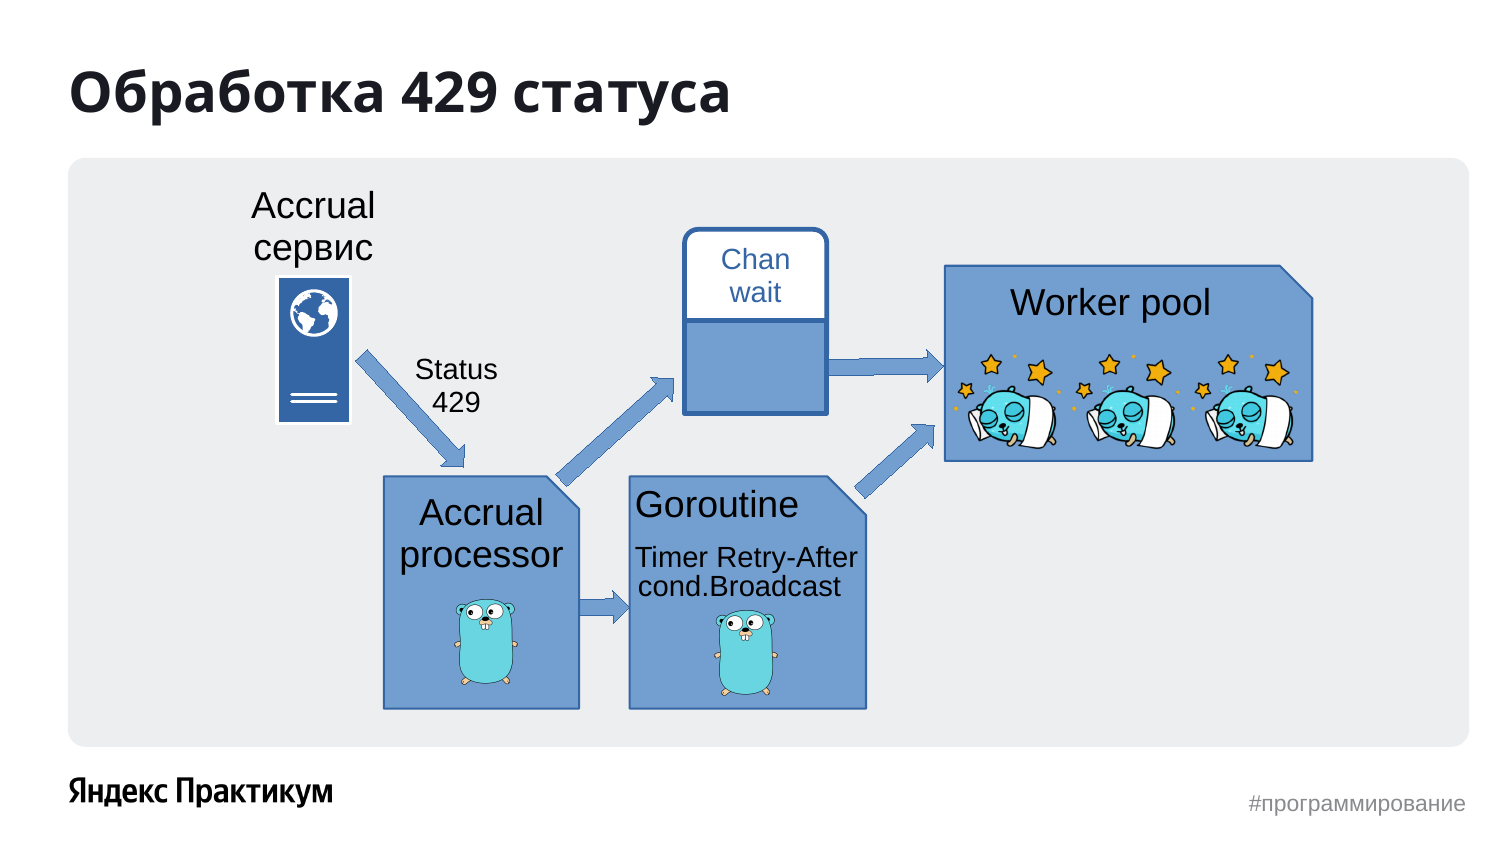

# Обработка 429 статуса
Accrual
сервис
Chan wait
Worker pool
Status
429
Goroutine
Accrual
processor
Timer Retry-After
cond.Broadcast